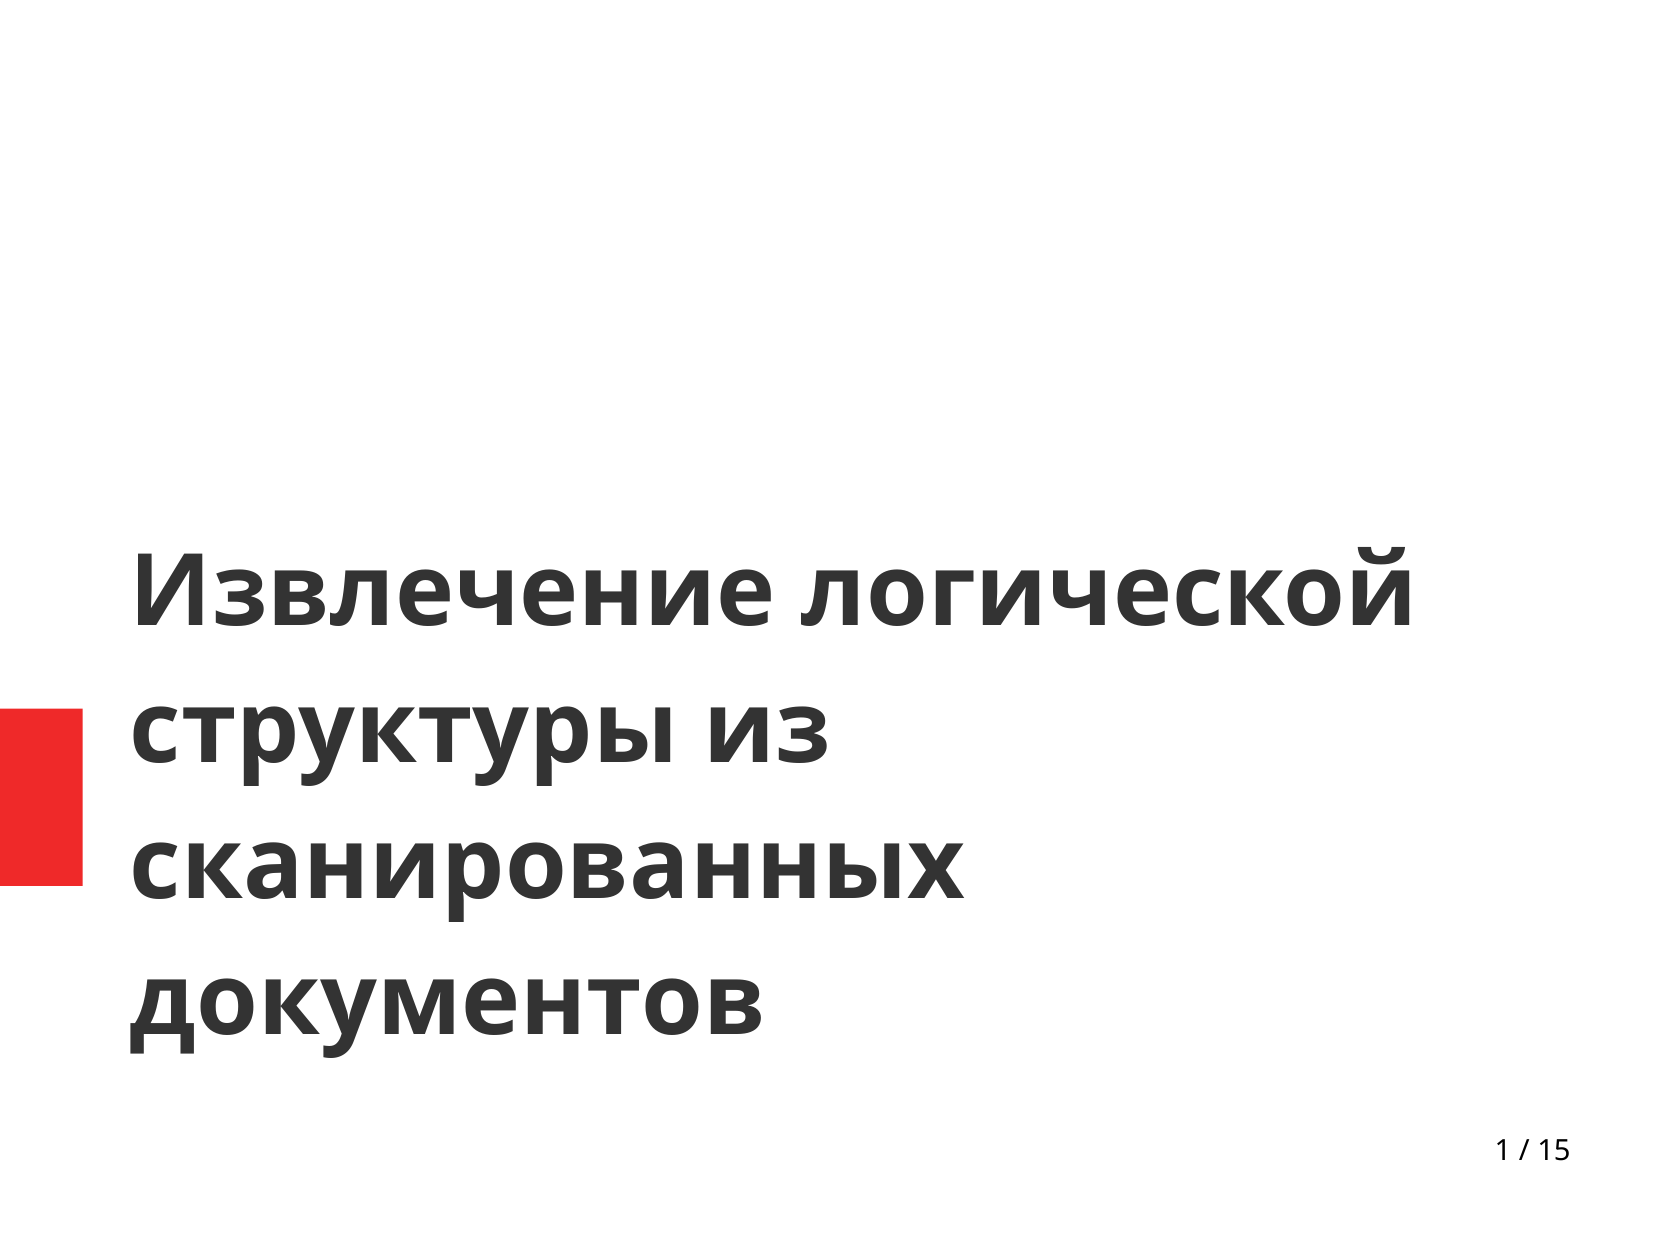

# Извлечение логической структуры из сканированных документов
1